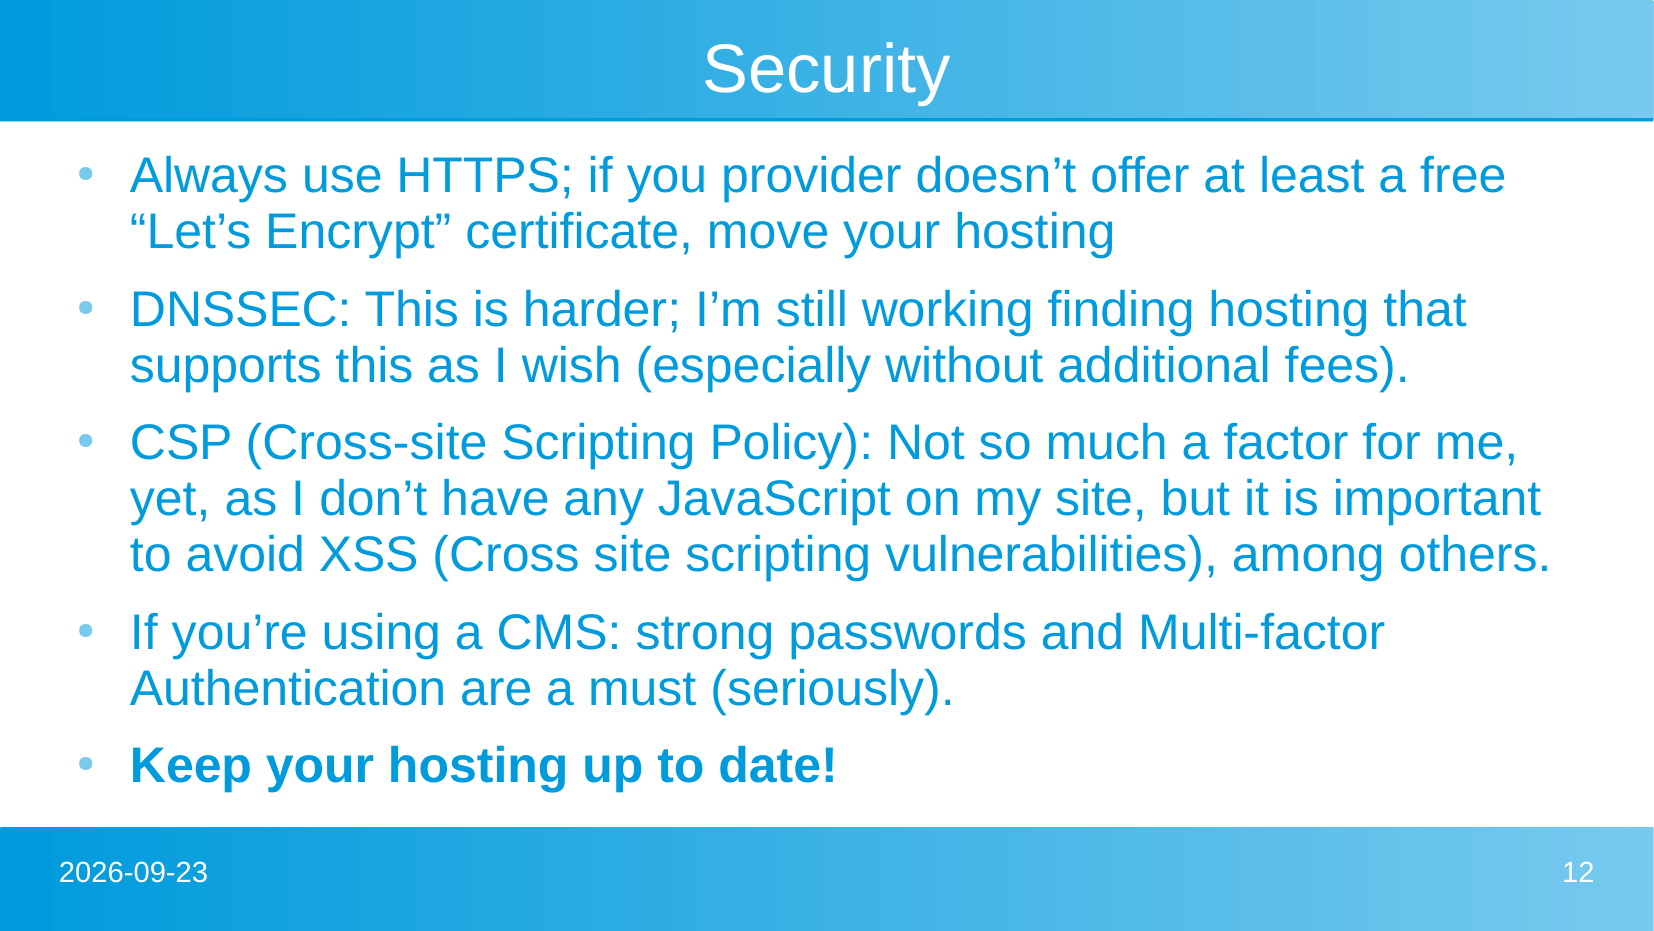

# Security
Always use HTTPS; if you provider doesn’t offer at least a free “Let’s Encrypt” certificate, move your hosting
DNSSEC: This is harder; I’m still working finding hosting that supports this as I wish (especially without additional fees).
CSP (Cross-site Scripting Policy): Not so much a factor for me, yet, as I don’t have any JavaScript on my site, but it is important to avoid XSS (Cross site scripting vulnerabilities), among others.
If you’re using a CMS: strong passwords and Multi-factor Authentication are a must (seriously).
Keep your hosting up to date!
12